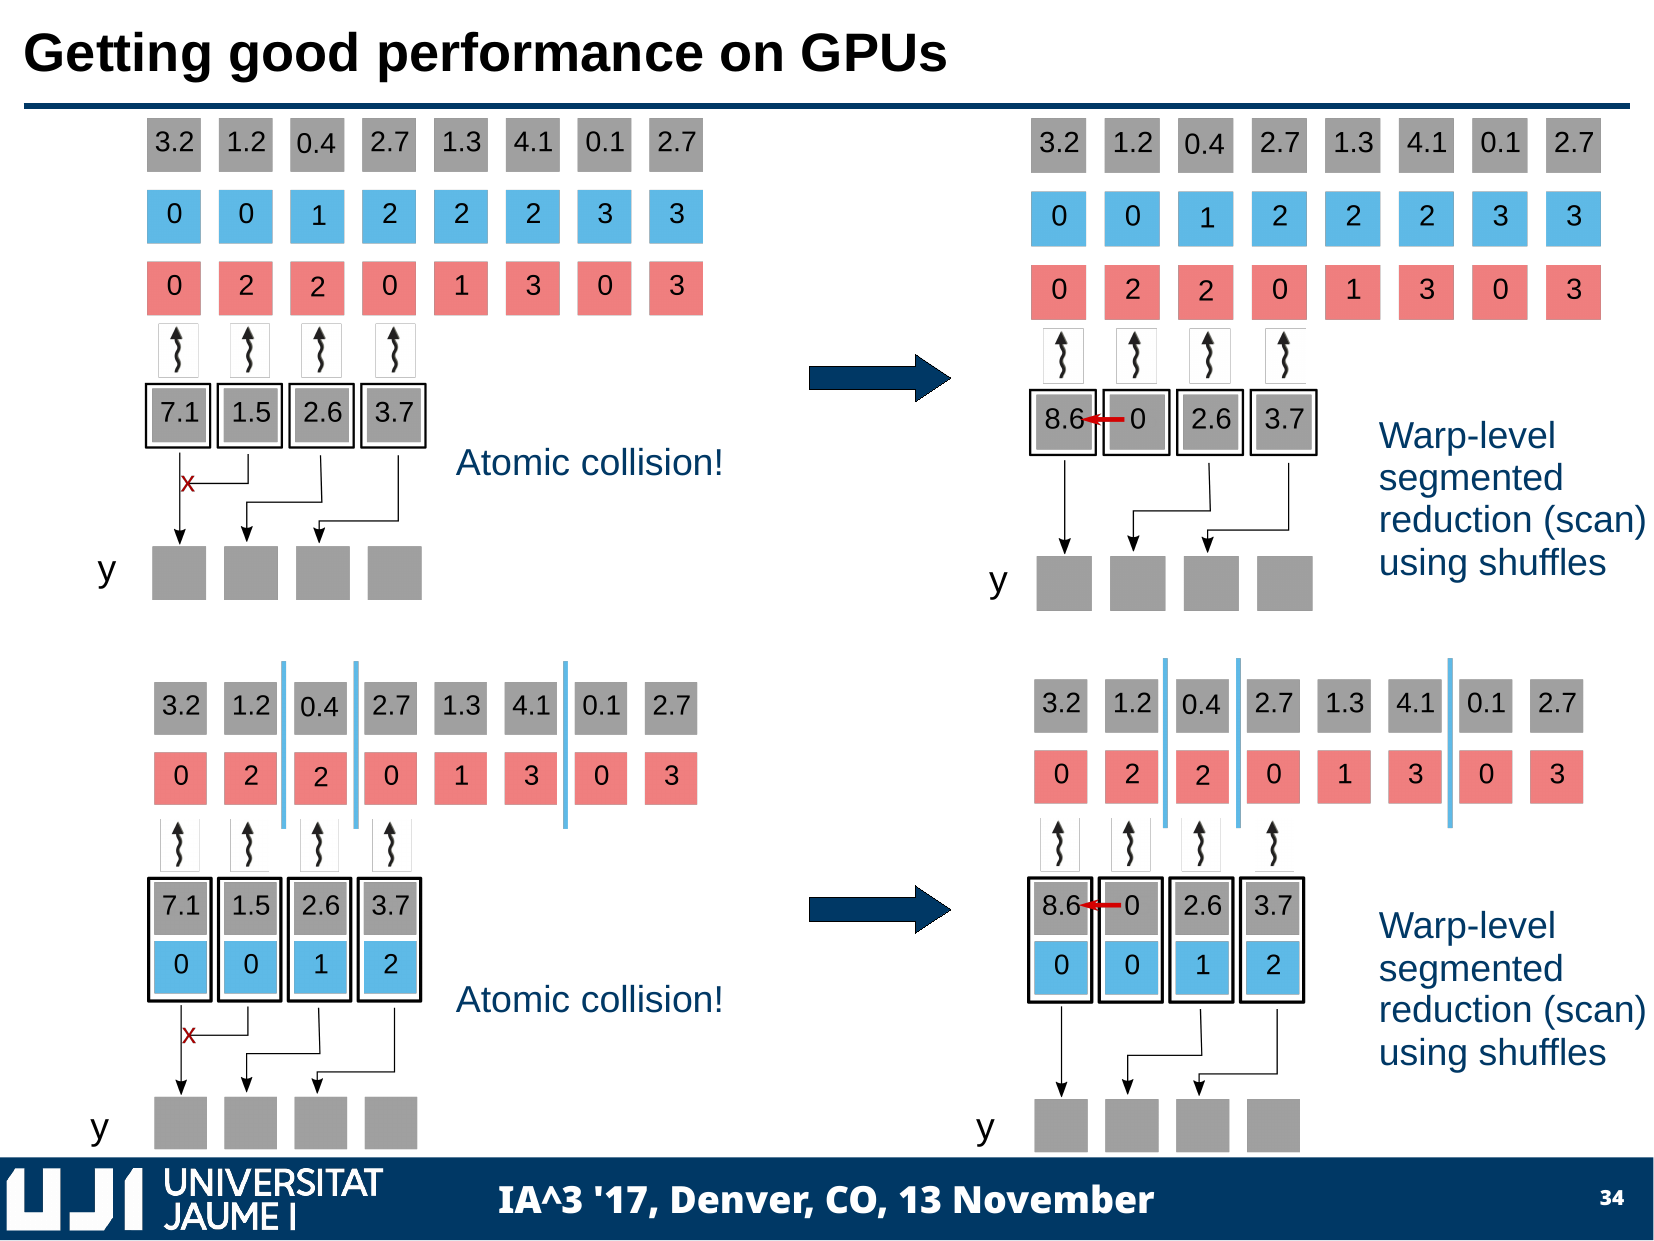

# Getting good performance on GPUs
Warp-level segmented reduction (scan) using shuffles
Atomic collision!
y
y
Warp-level segmented reduction (scan) using shuffles
Atomic collision!
y
y
IA^3 '17, Denver, CO, 13 November
34